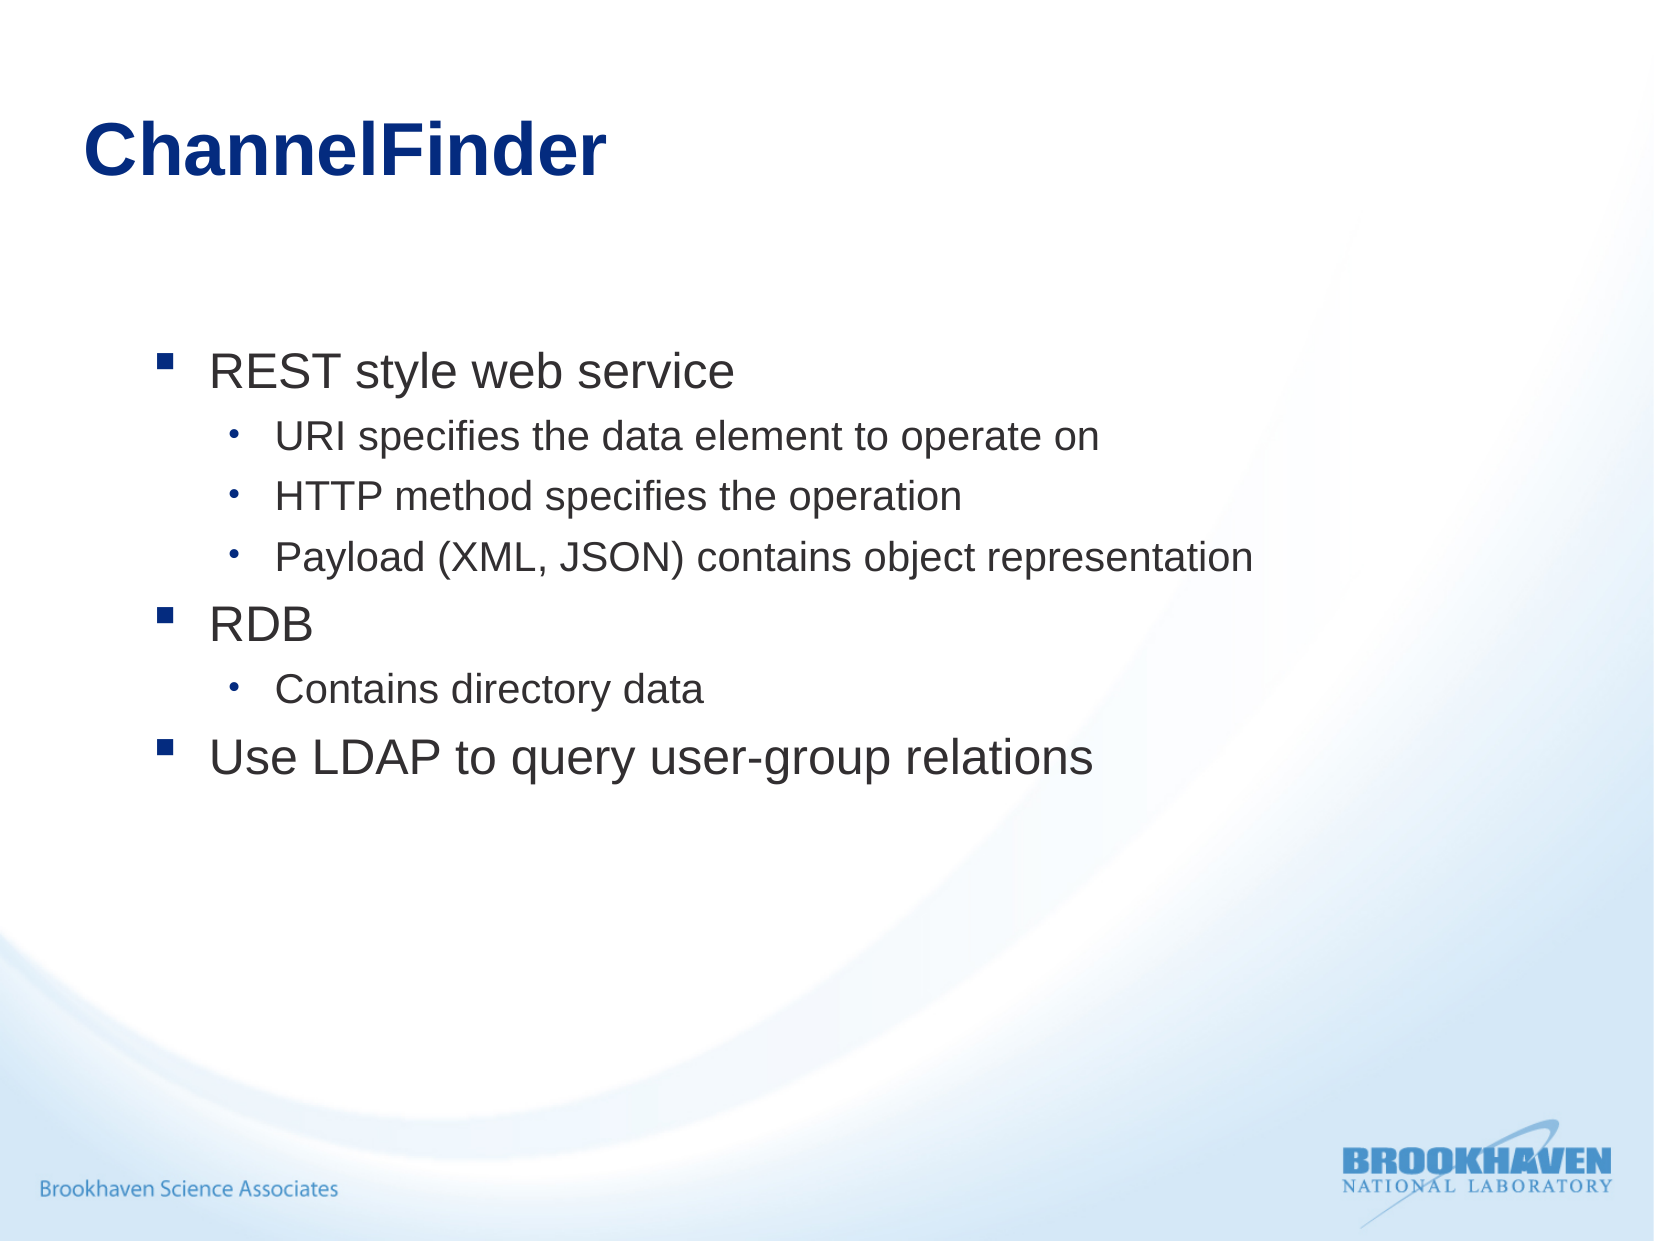

# ChannelFinder
REST style web service
URI specifies the data element to operate on
HTTP method specifies the operation
Payload (XML, JSON) contains object representation
RDB
Contains directory data
Use LDAP to query user-group relations